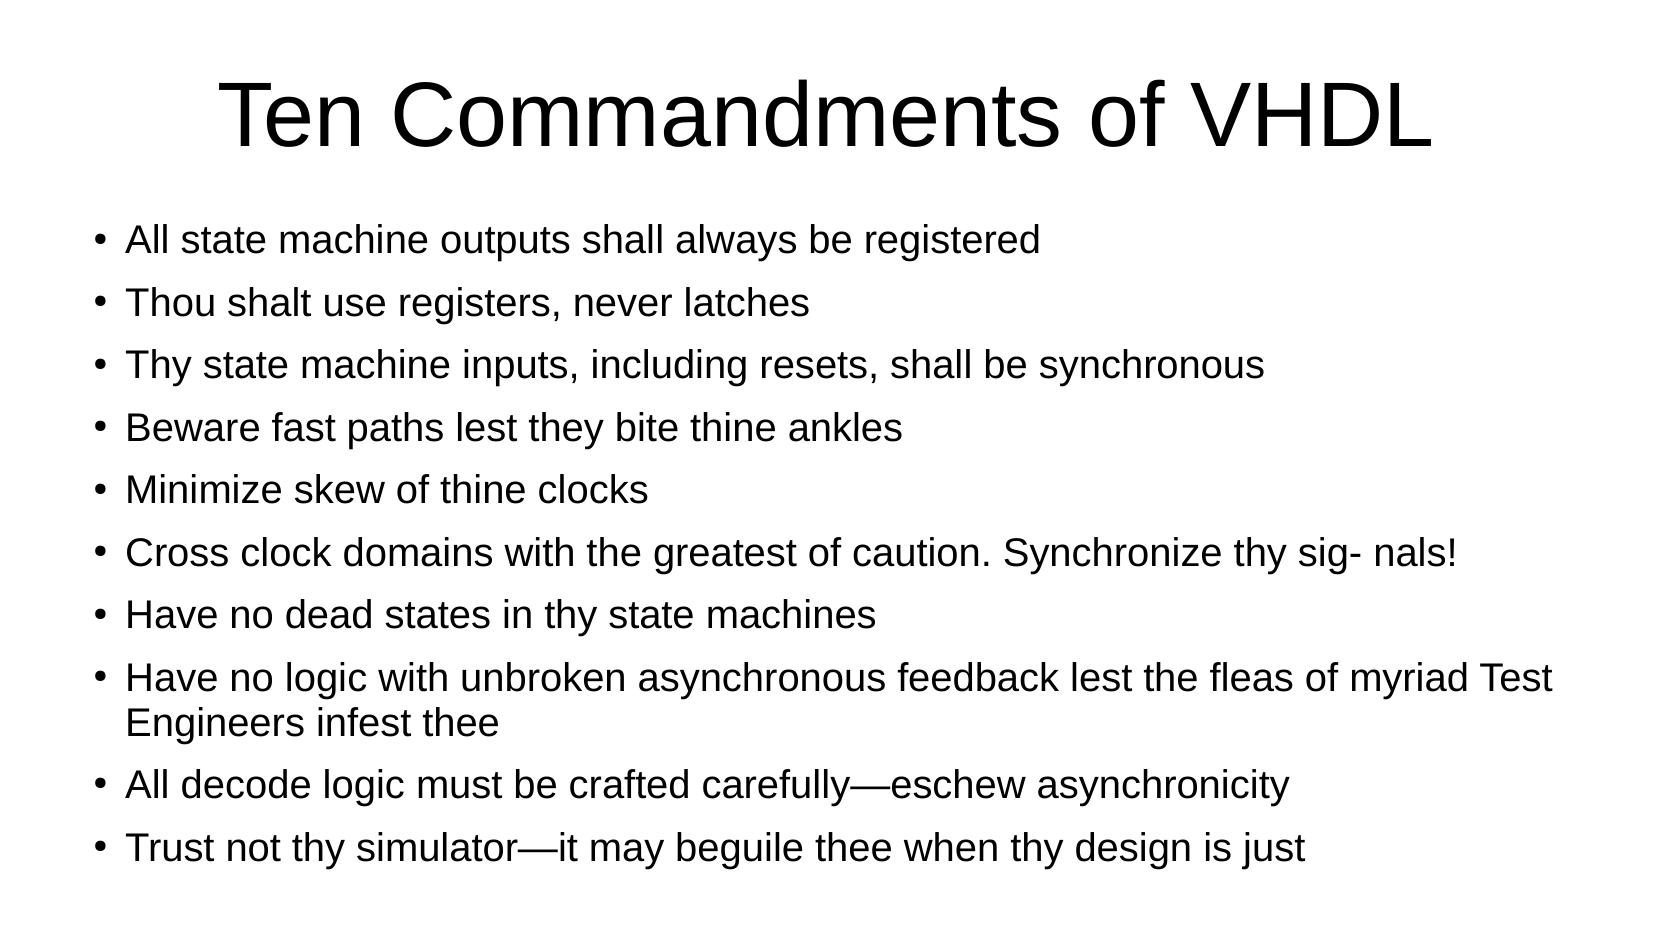

# Ten Commandments of VHDL
All state machine outputs shall always be registered
Thou shalt use registers, never latches
Thy state machine inputs, including resets, shall be synchronous
Beware fast paths lest they bite thine ankles
Minimize skew of thine clocks
Cross clock domains with the greatest of caution. Synchronize thy sig- nals!
Have no dead states in thy state machines
Have no logic with unbroken asynchronous feedback lest the ﬂeas of myriad Test Engineers infest thee
All decode logic must be crafted carefully—eschew asynchronicity
Trust not thy simulator—it may beguile thee when thy design is just